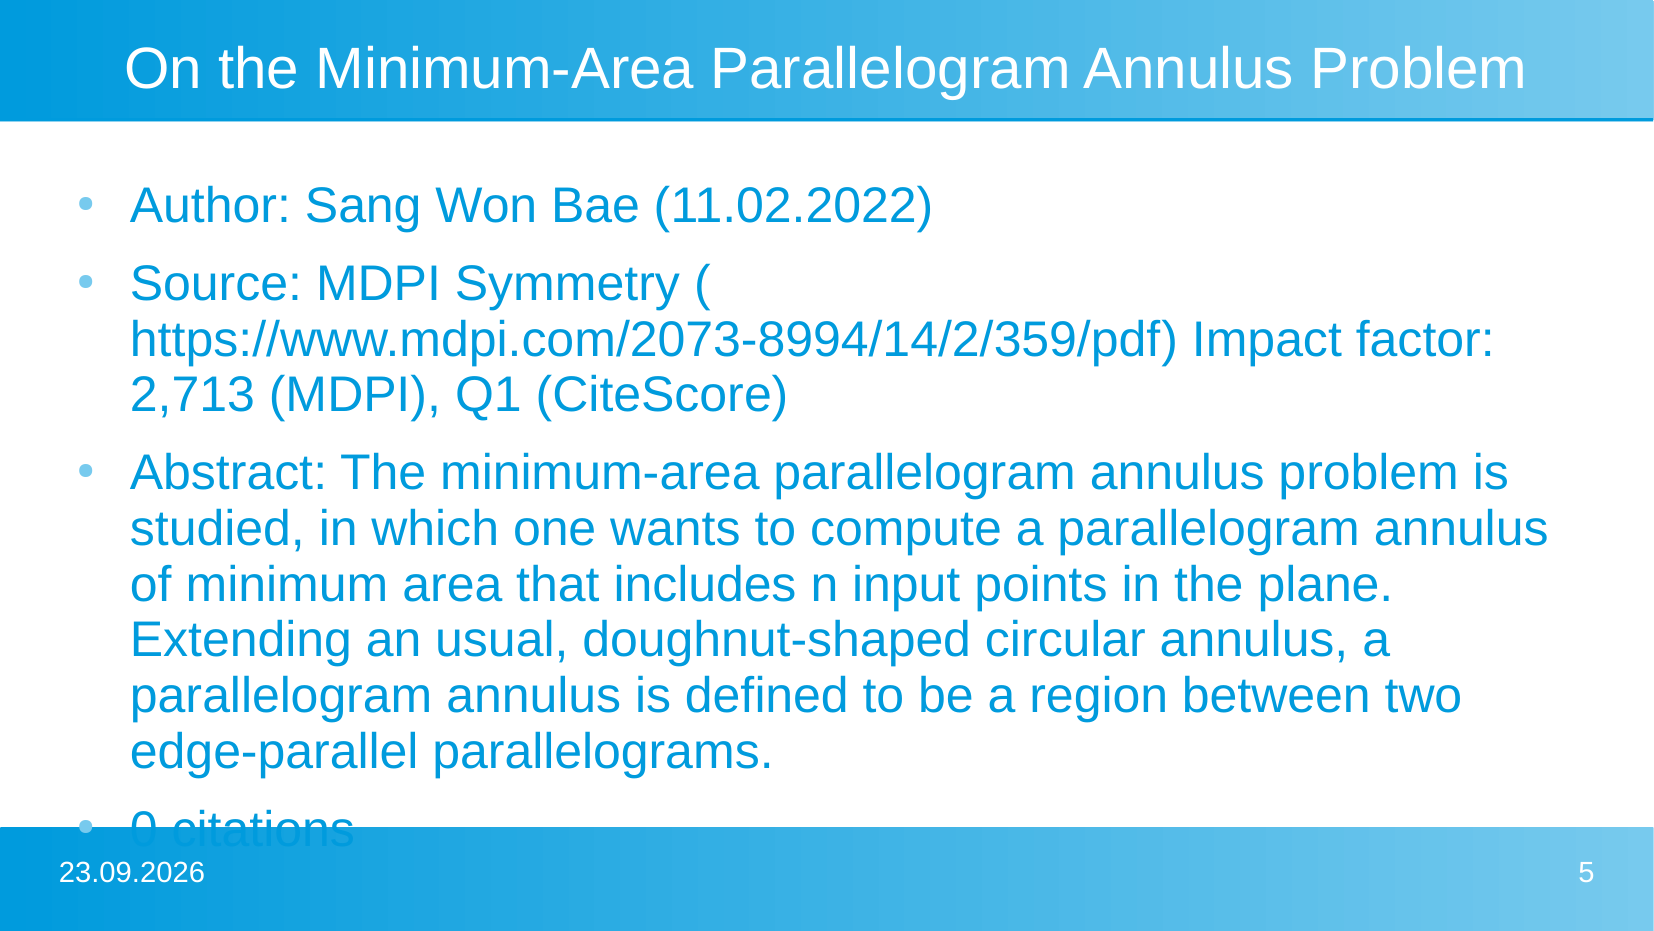

# On the Minimum-Area Parallelogram Annulus Problem
Author: Sang Won Bae (11.02.2022)
Source: MDPI Symmetry (https://www.mdpi.com/2073-8994/14/2/359/pdf) Impact factor: 2,713 (MDPI), Q1 (CiteScore)
Abstract: The minimum-area parallelogram annulus problem is studied, in which one wants to compute a parallelogram annulus of minimum area that includes n input points in the plane. Extending an usual, doughnut-shaped circular annulus, a parallelogram annulus is defined to be a region between two edge-parallel parallelograms.
0 citations
5